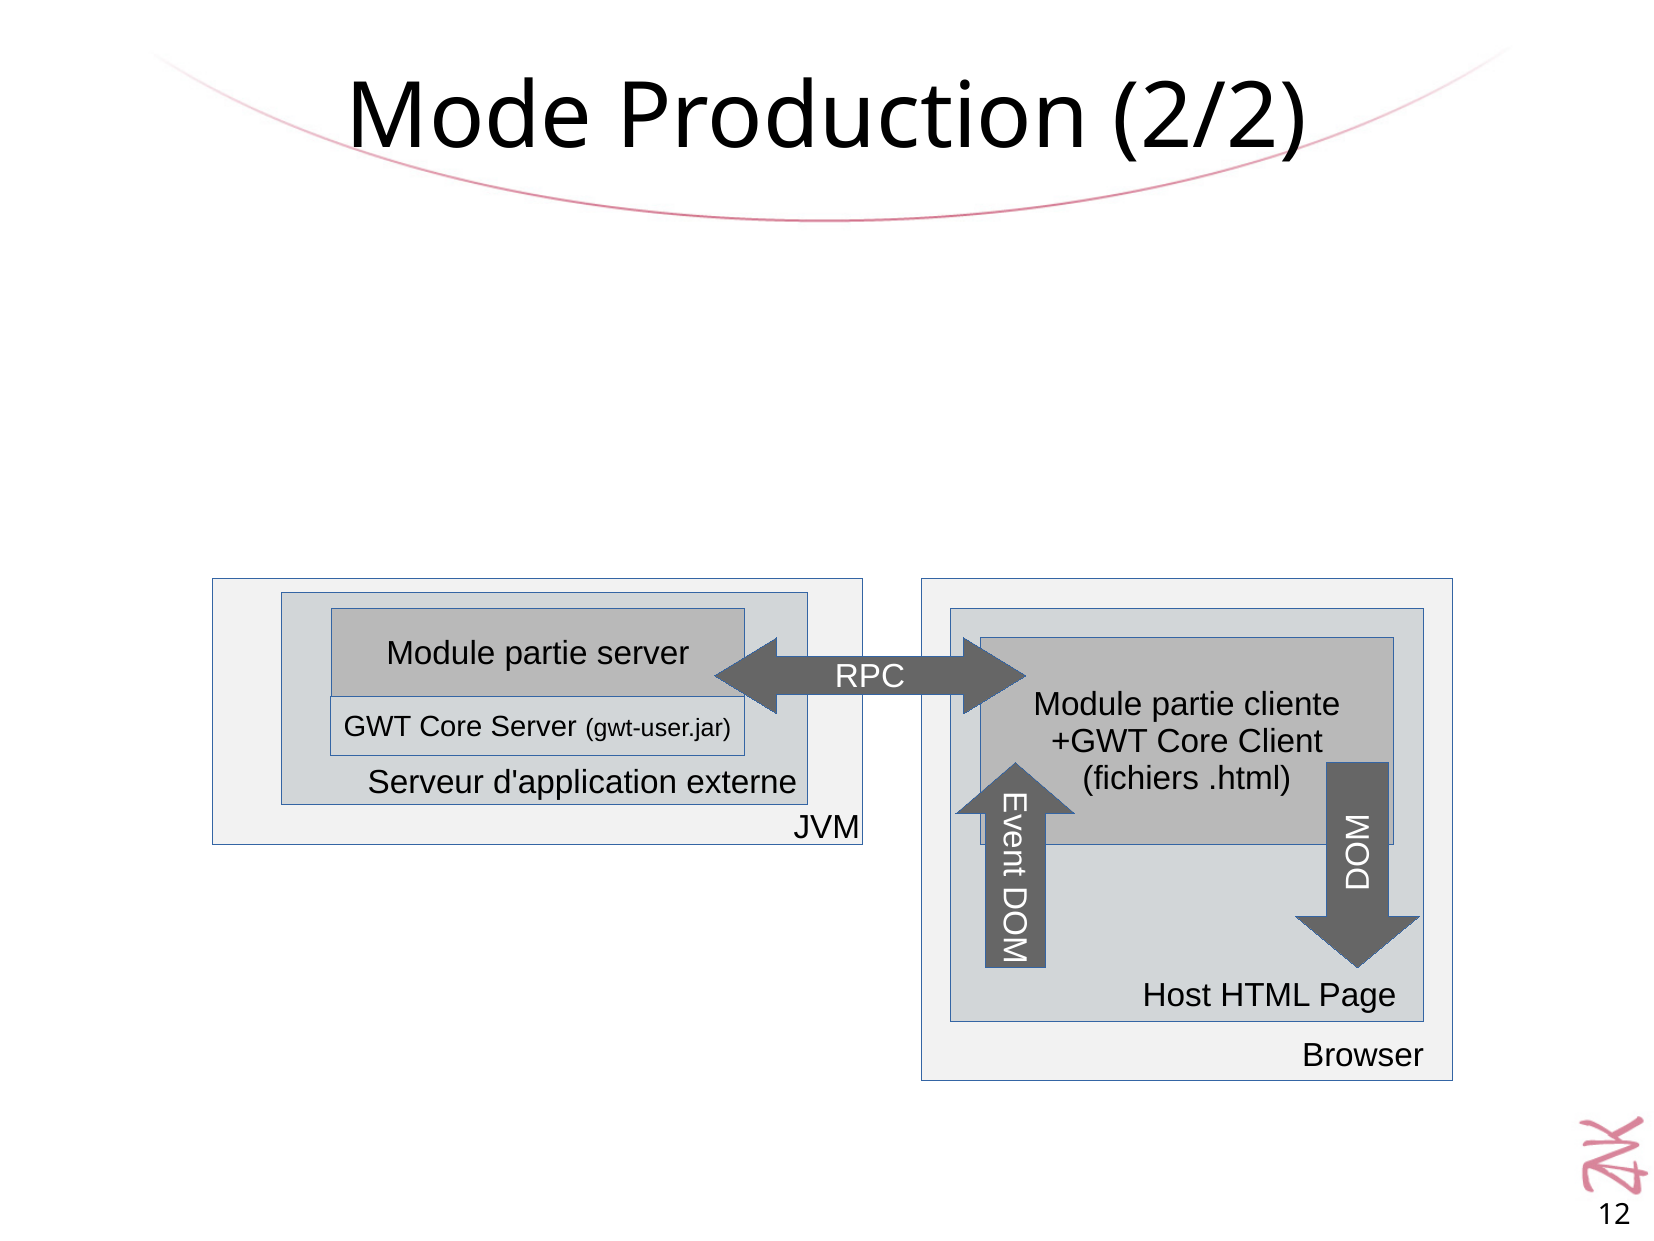

# Mode Production (2/2)
Module partie server
RPC
Module partie cliente
+GWT Core Client
(fichiers .html)
GWT Core Server (gwt-user.jar)
Serveur d'application externe
JVM
DOM
Event DOM
Host HTML Page
Browser
12